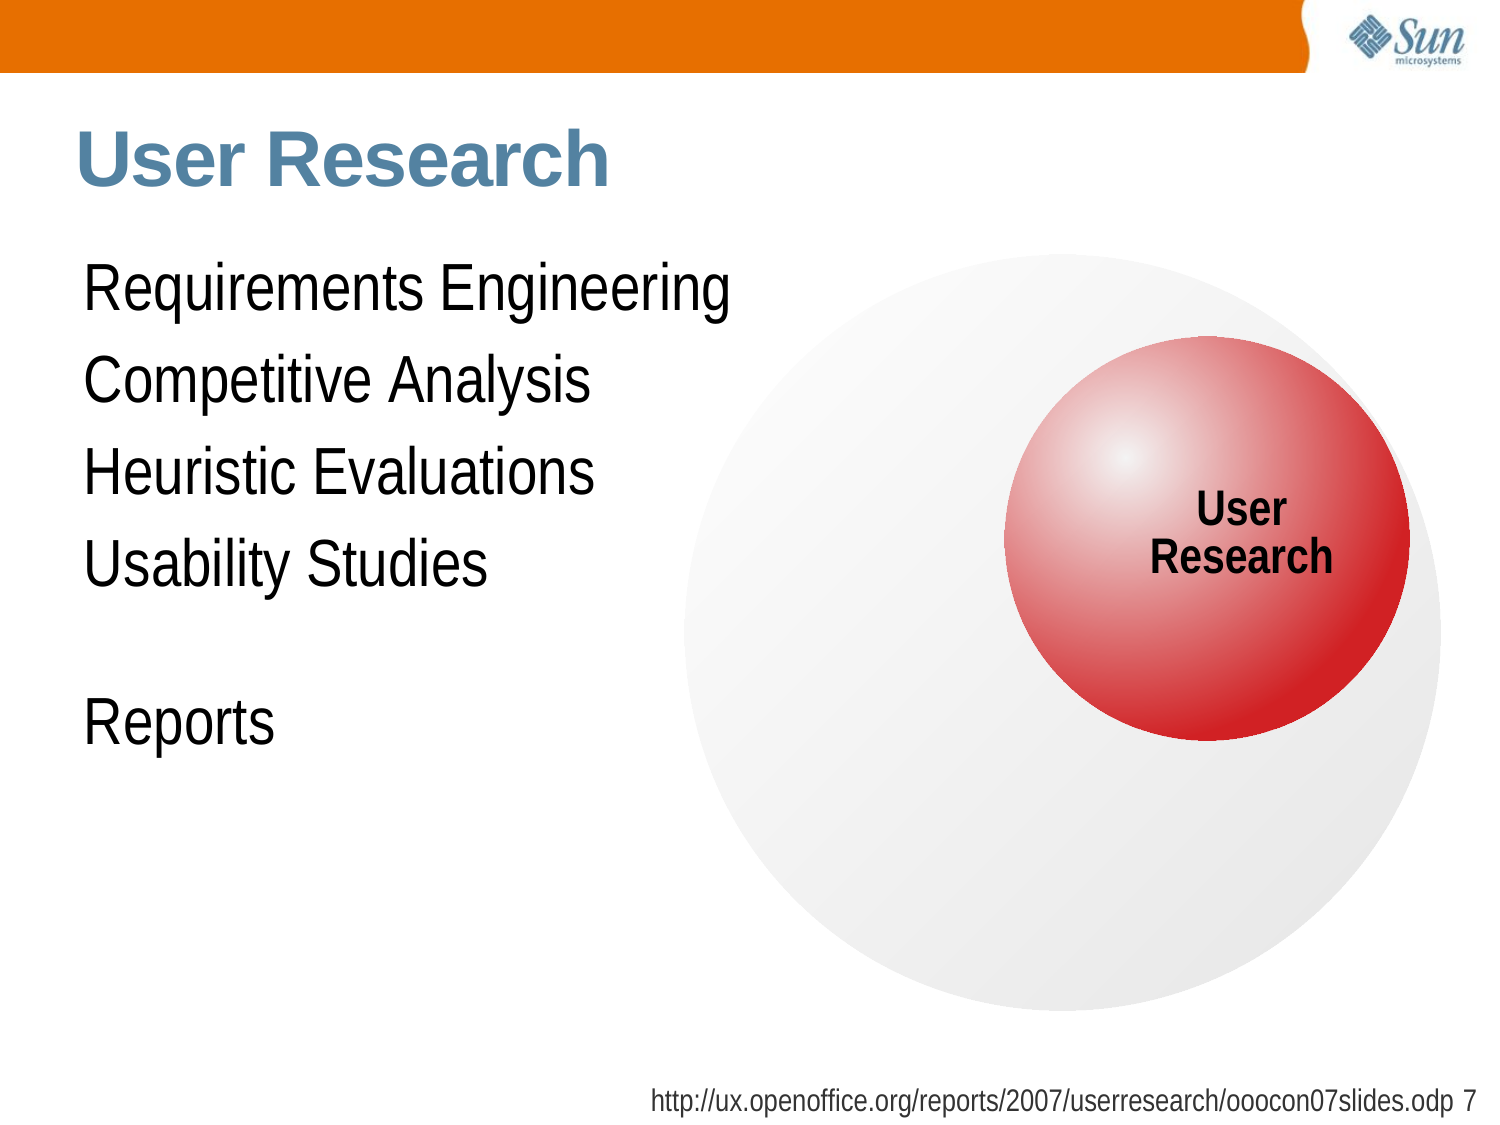

# User Research
Requirements Engineering
Competitive Analysis
Heuristic Evaluations
Usability Studies
Reports
User
Research